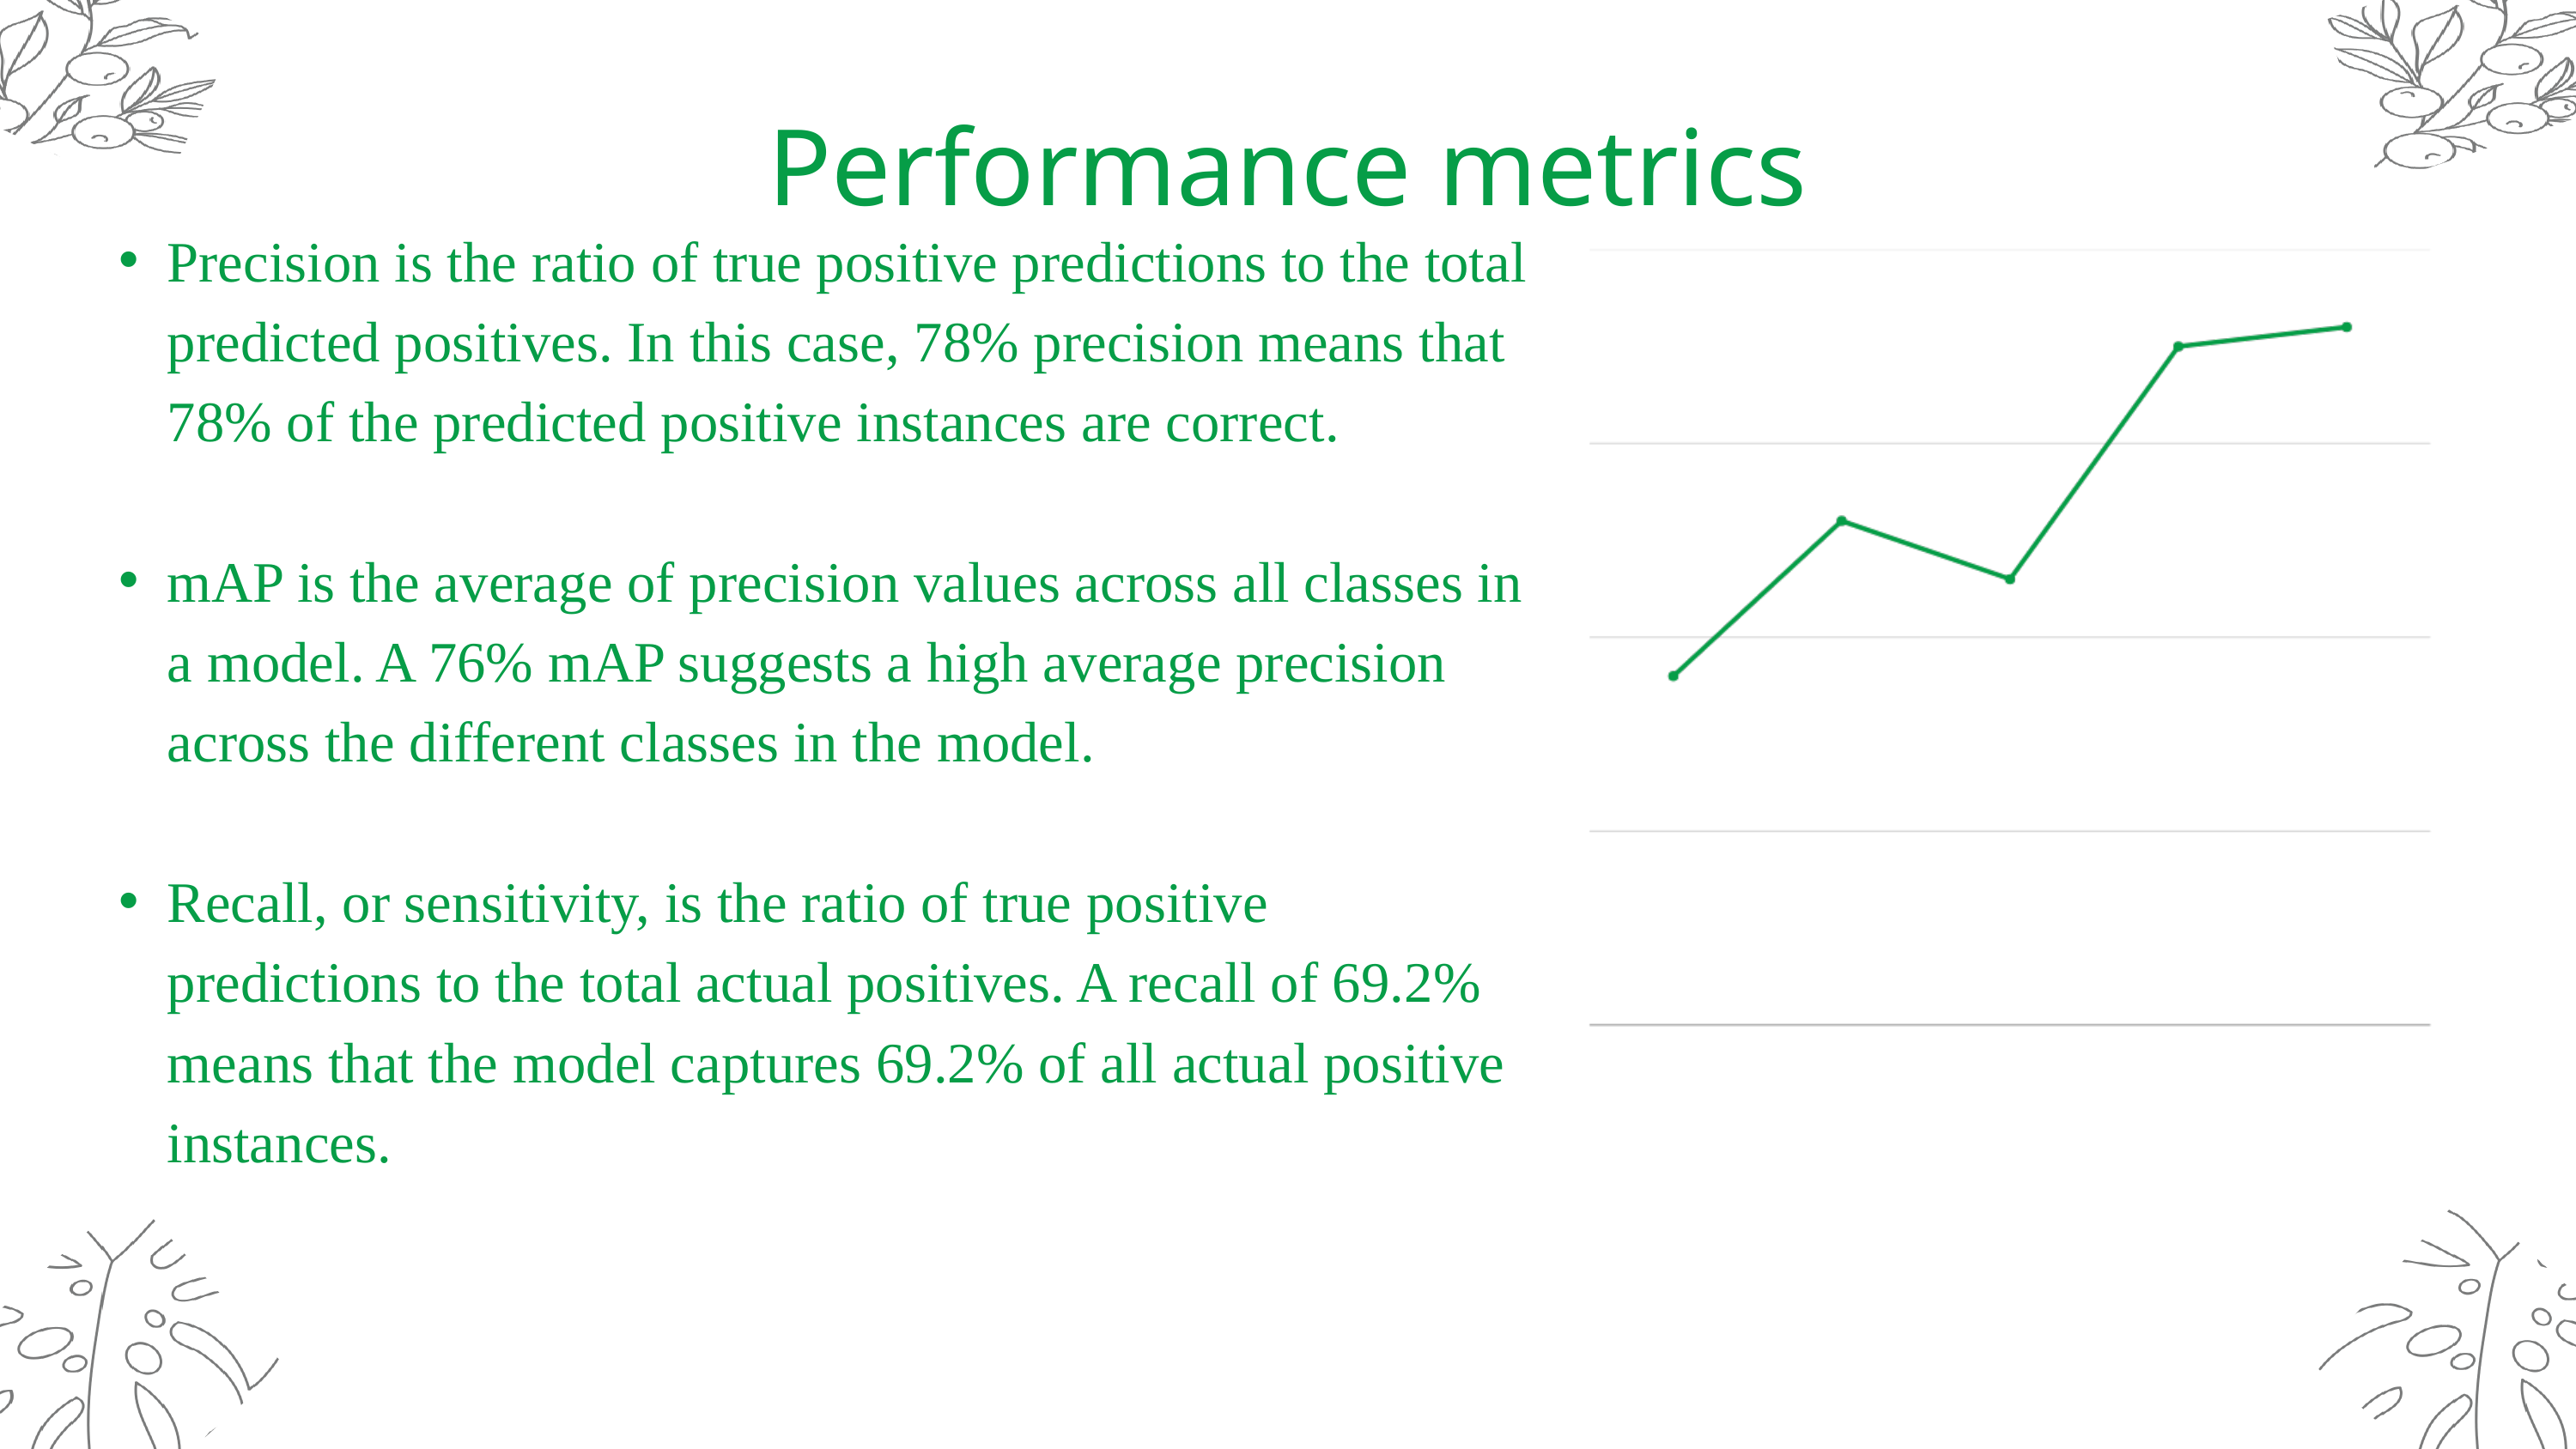

Performance metrics
Precision is the ratio of true positive predictions to the total predicted positives. In this case, 78% precision means that 78% of the predicted positive instances are correct.
mAP is the average of precision values across all classes in a model. A 76% mAP suggests a high average precision across the different classes in the model.
Recall, or sensitivity, is the ratio of true positive predictions to the total actual positives. A recall of 69.2% means that the model captures 69.2% of all actual positive instances.